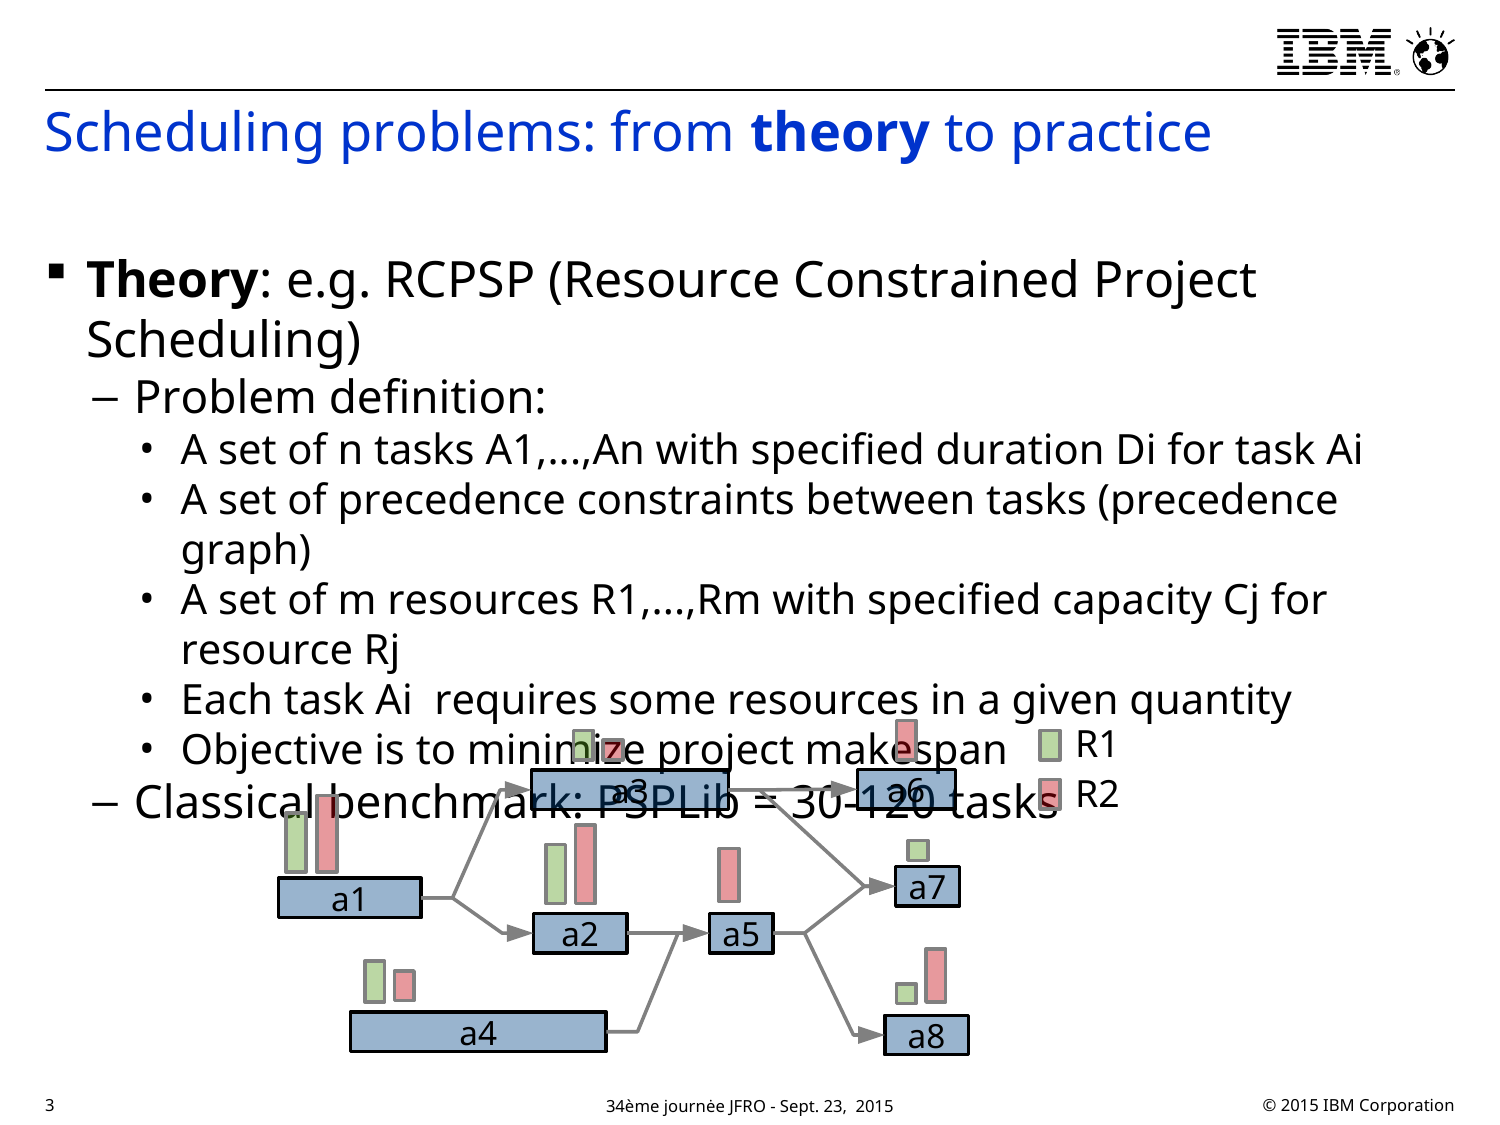

# Scheduling problems: from theory to practice
Theory: e.g. RCPSP (Resource Constrained Project Scheduling)
Problem definition:
A set of n tasks A1,...,An with specified duration Di for task Ai
A set of precedence constraints between tasks (precedence graph)
A set of m resources R1,...,Rm with specified capacity Cj for resource Rj
Each task Ai requires some resources in a given quantity
Objective is to minimize project makespan
Classical benchmark: PSPLib = 30-120 tasks
R1
R2
a6
a3
a7
a1
a2
a5
a4
a8
3